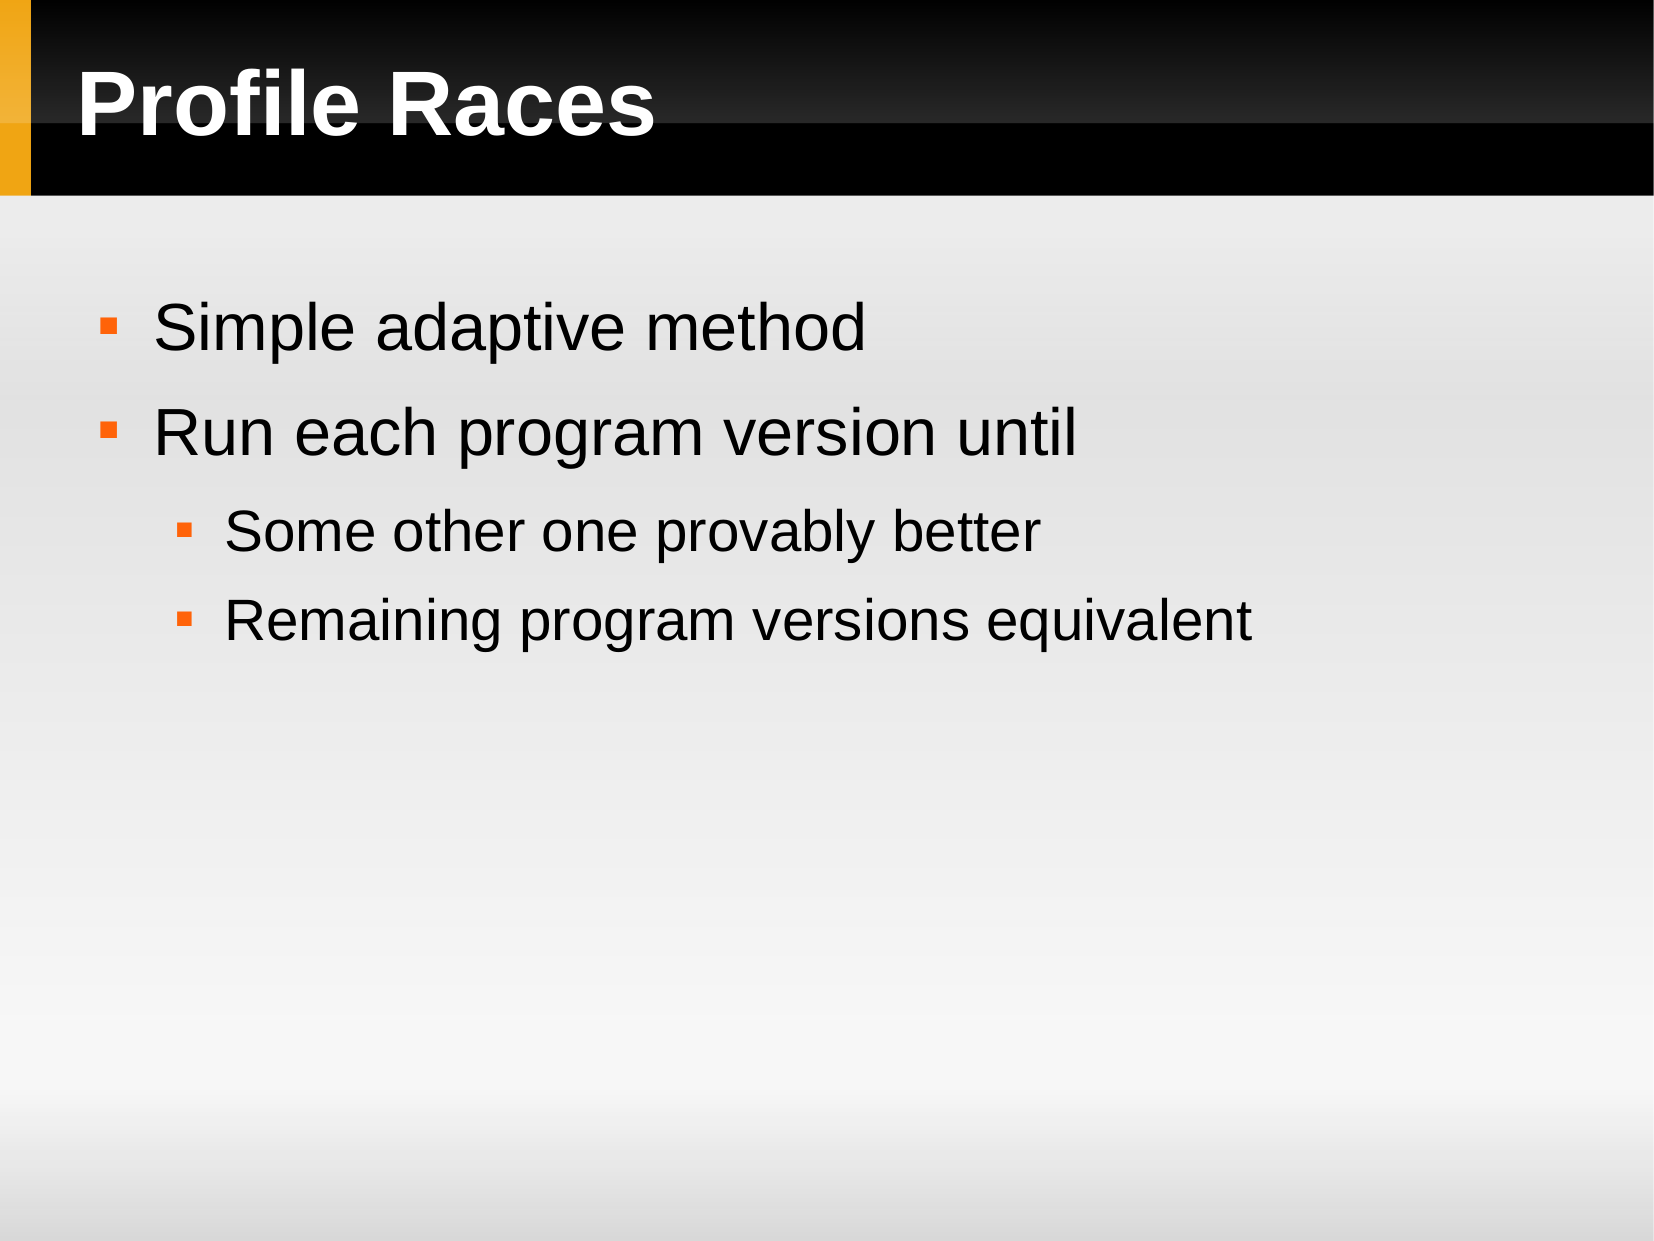

# Profile Races
Simple adaptive method
Run each program version until
Some other one provably better
Remaining program versions equivalent